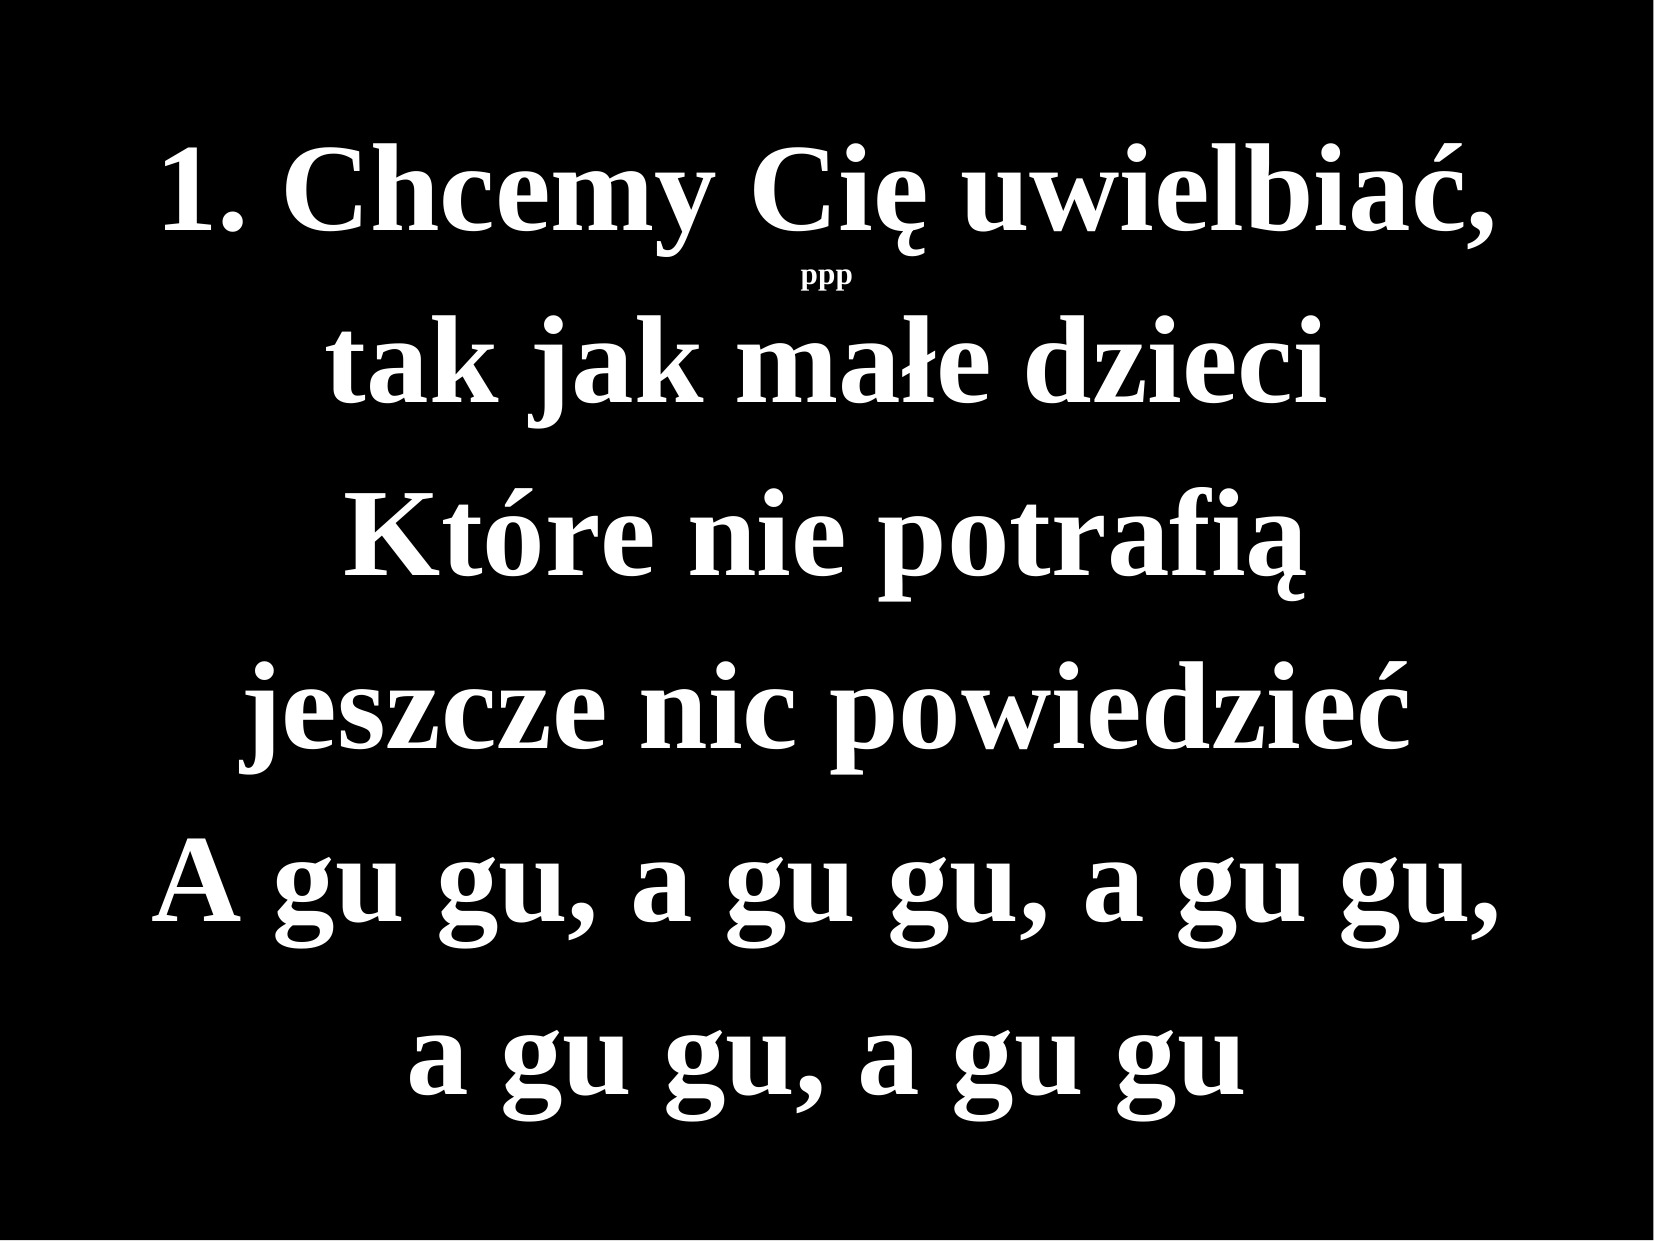

# 1. Chcemy Cię uwielbiać, ppp tak jak małe dzieci ppp Które nie potrafią ppp jeszcze nic powiedzieć ppp A gu gu, a gu gu, a gu gu, ppp a gu gu, a gu gu